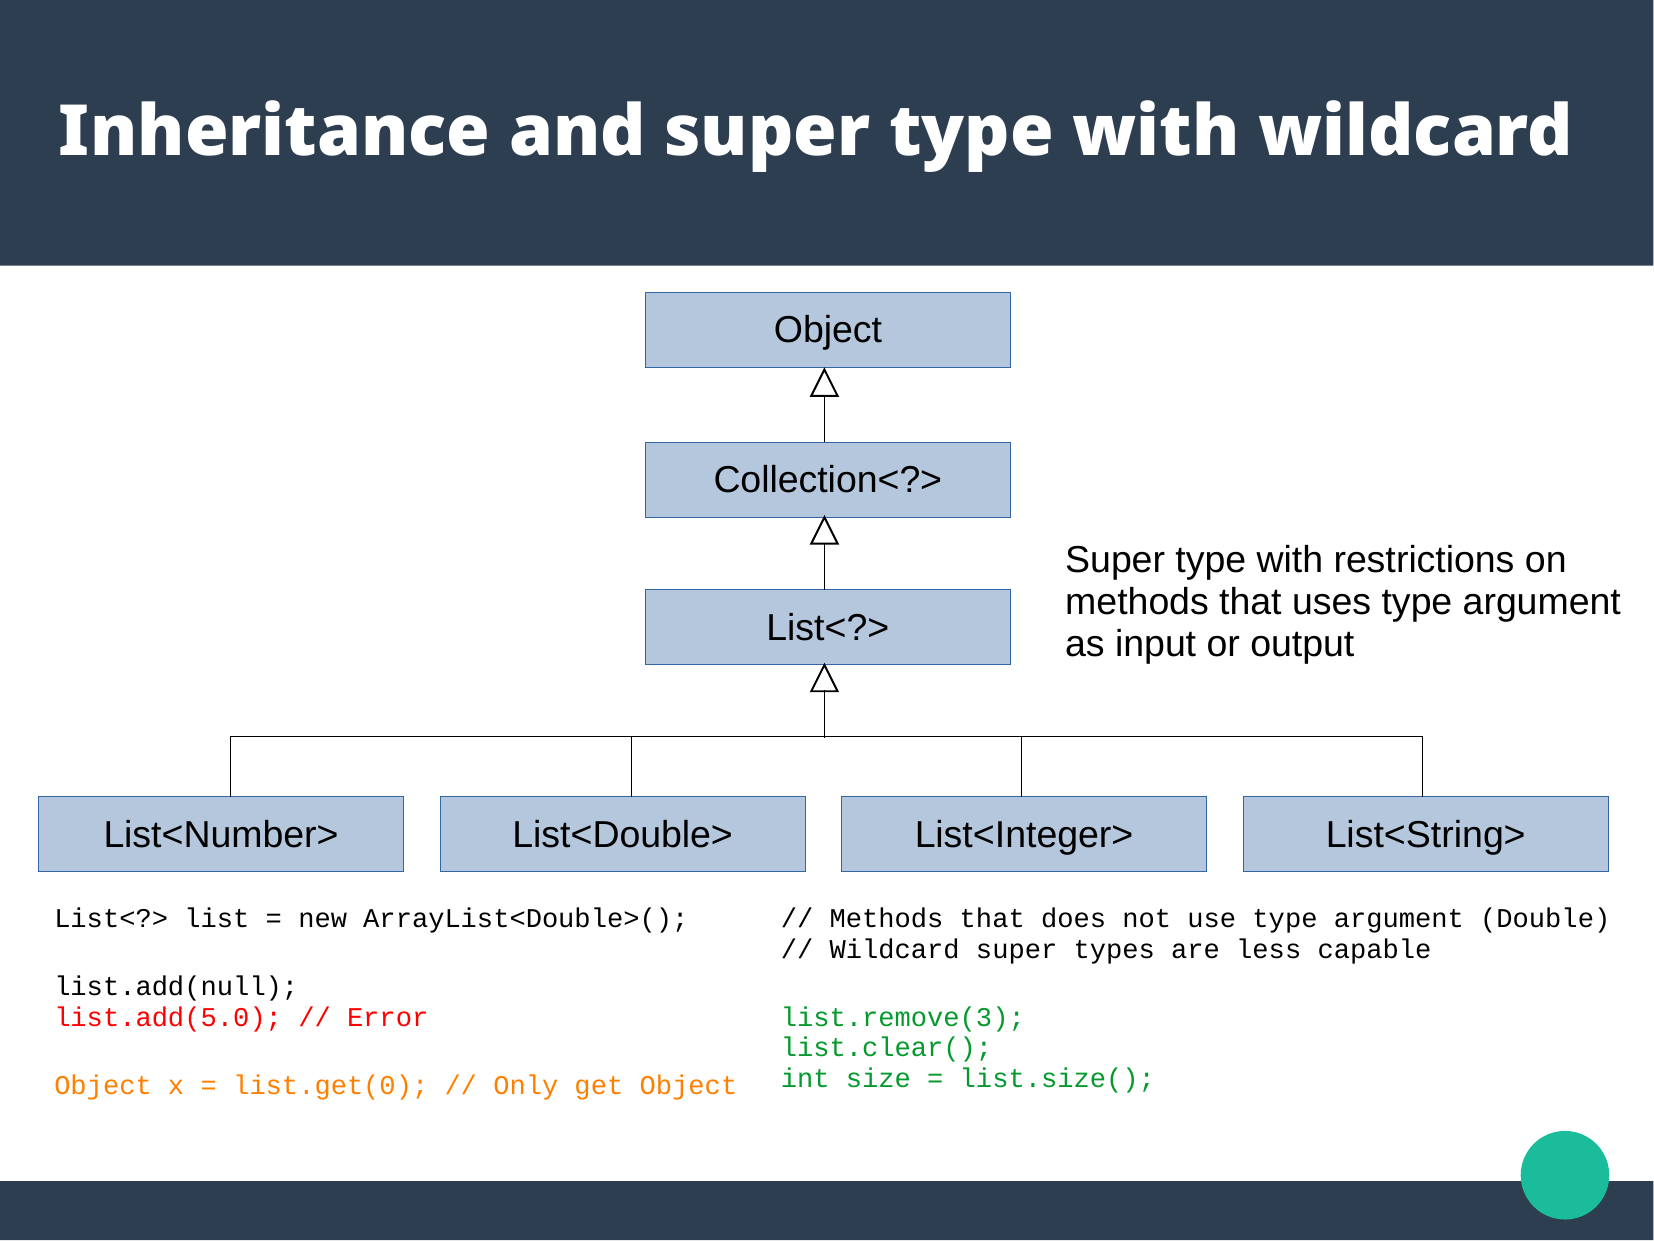

# Inheritance and super type with wildcard
Object
Collection<?>
Super type with restrictions on
methods that uses type argument
as input or output
List<?>
List<Number>
List<Double>
List<Integer>
List<String>
List<?> list = new ArrayList<Double>();
list.add(null);
list.add(5.0); // Error
Object x = list.get(0); // Only get Object
// Methods that does not use type argument (Double)
// Wildcard super types are less capable
list.remove(3);
list.clear();
int size = list.size();